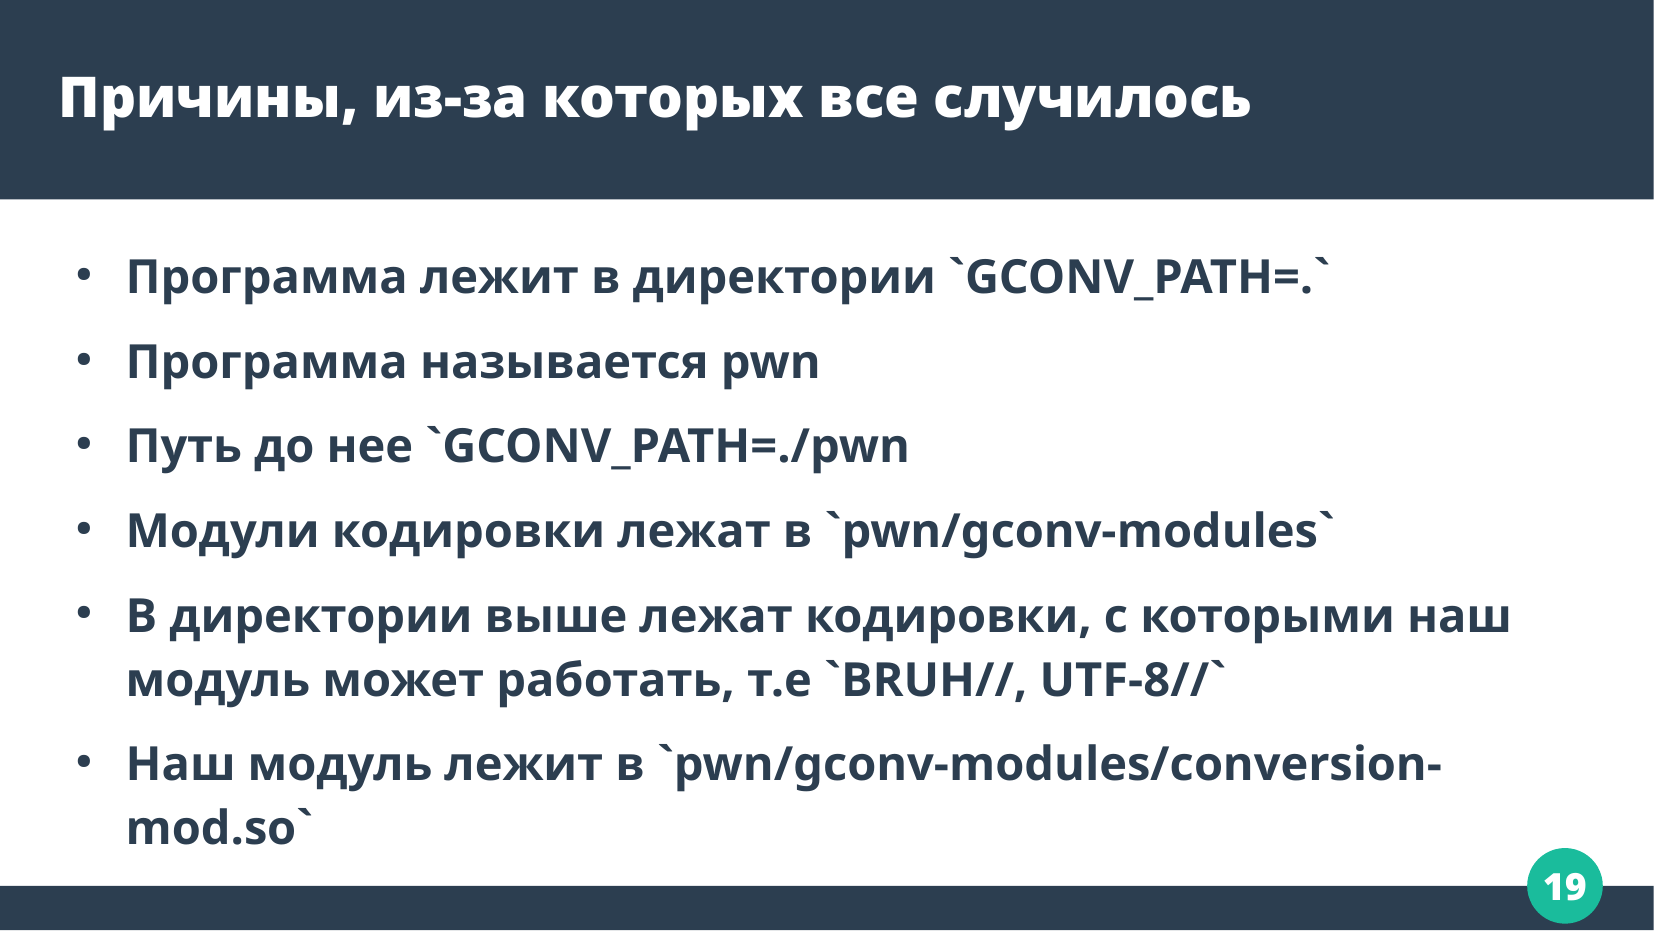

# Причины, из-за которых все случилось
Программа лежит в директории `GCONV_PATH=.`
Программа называется pwn
Путь до нее `GCONV_PATH=./pwn
Модули кодировки лежат в `pwn/gconv-modules`
В директории выше лежат кодировки, с которыми наш модуль может работать, т.е `BRUH//, UTF-8//`
Наш модуль лежит в `pwn/gconv-modules/conversion-mod.so`